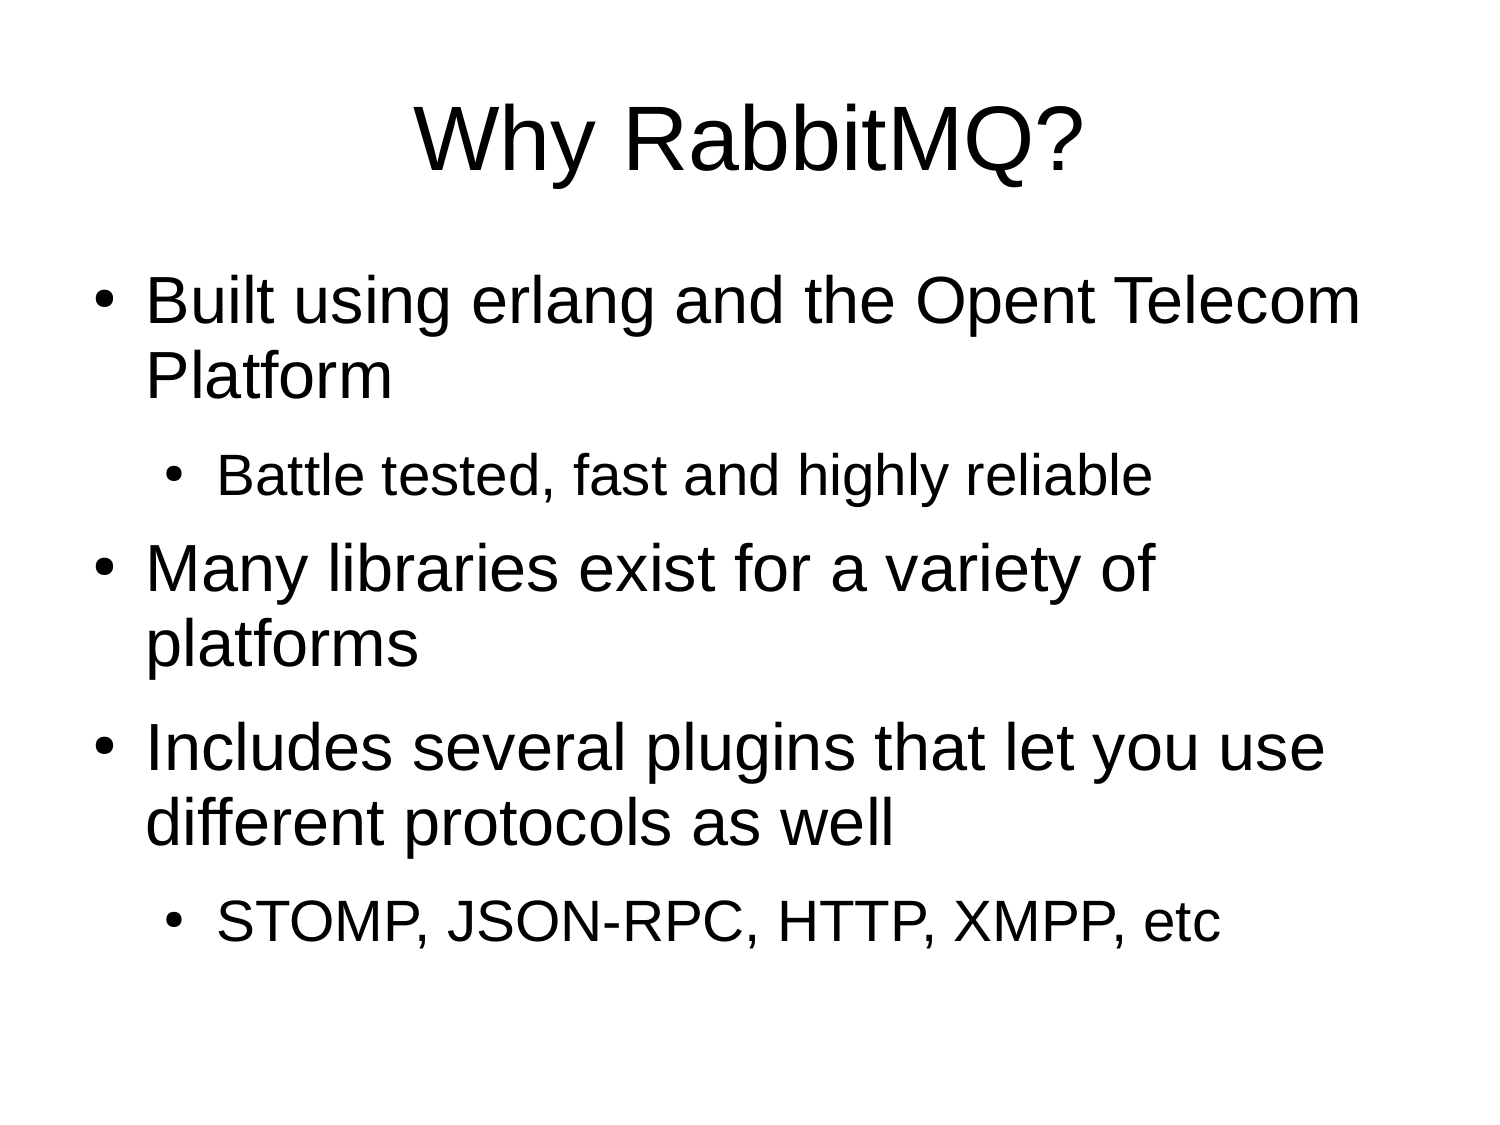

# Why RabbitMQ?
Built using erlang and the Opent Telecom Platform
Battle tested, fast and highly reliable
Many libraries exist for a variety of platforms
Includes several plugins that let you use different protocols as well
STOMP, JSON-RPC, HTTP, XMPP, etc